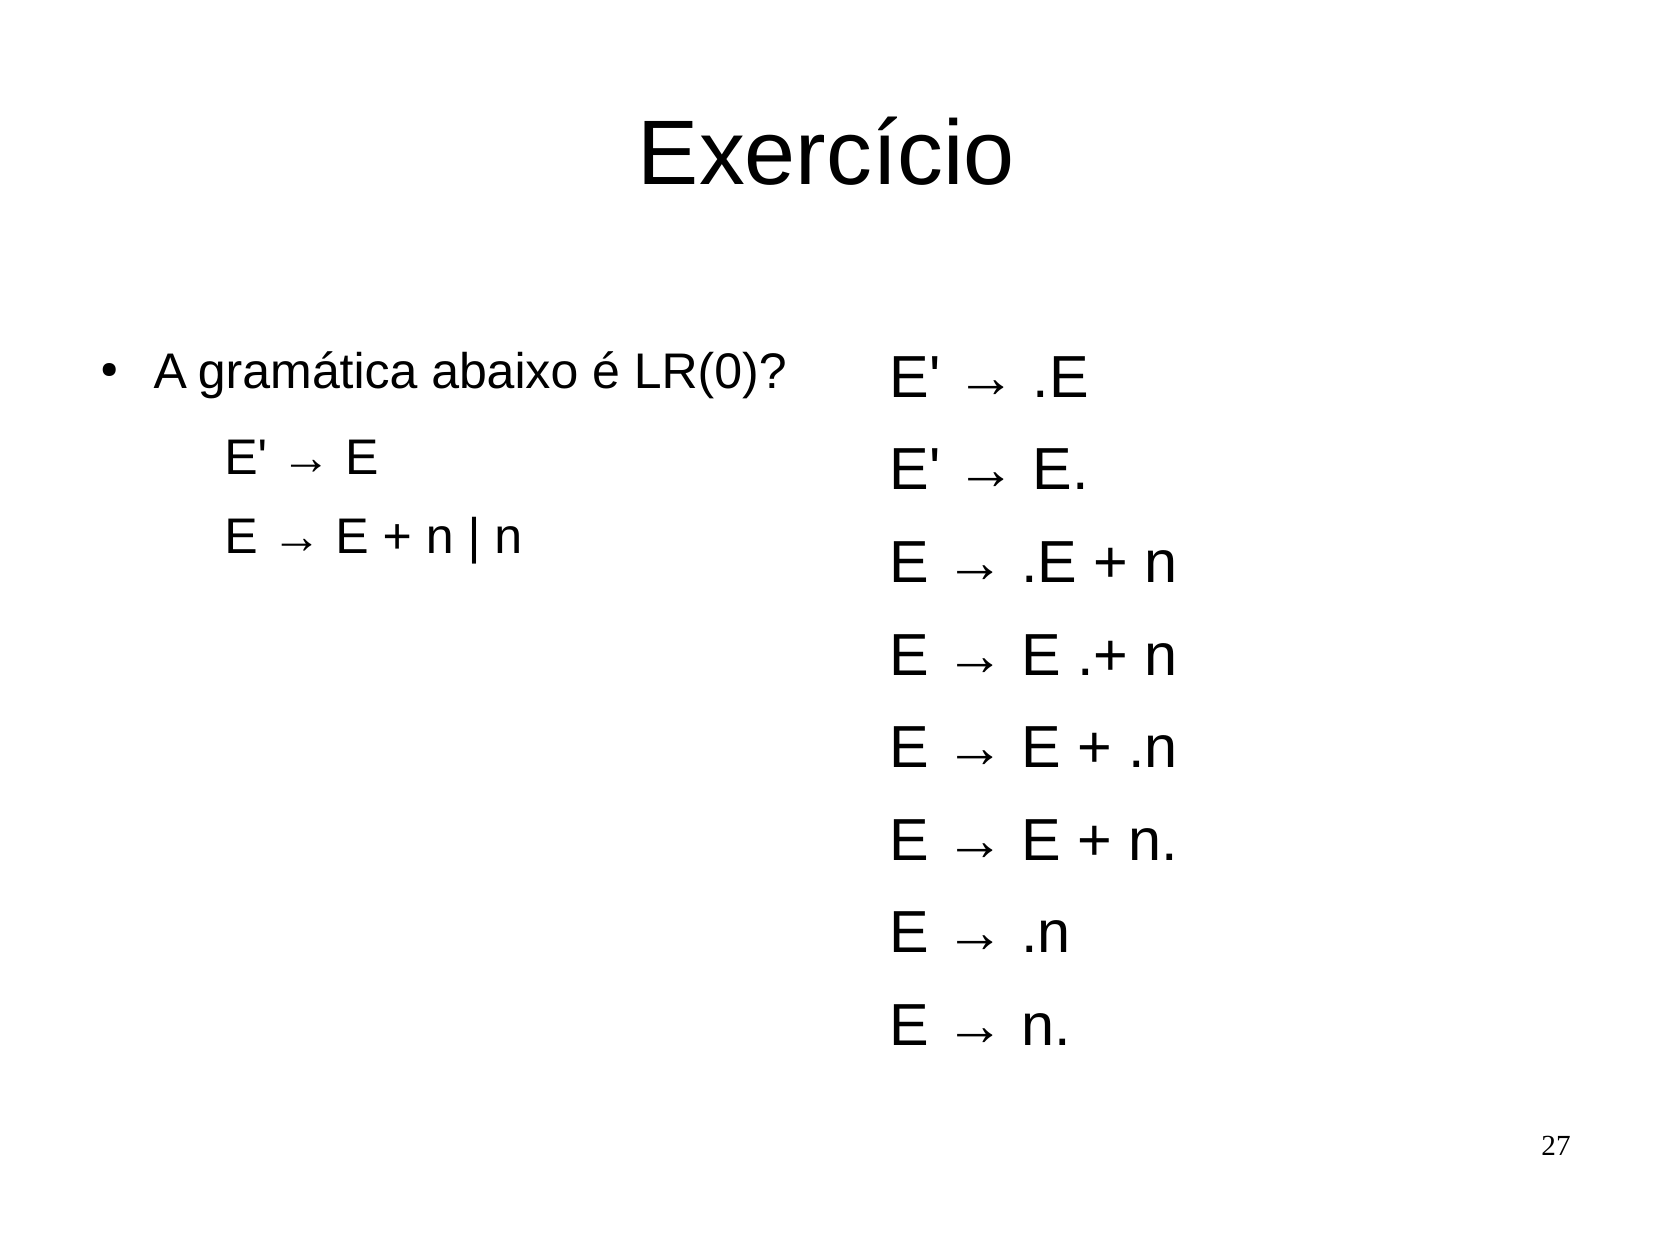

# Exercício
A gramática abaixo é LR(0)?
E' → E
E → E + n | n
E' → .E
E' → E.
E → .E + n
E → E .+ n
E → E + .n
E → E + n.
E → .n
E → n.
27